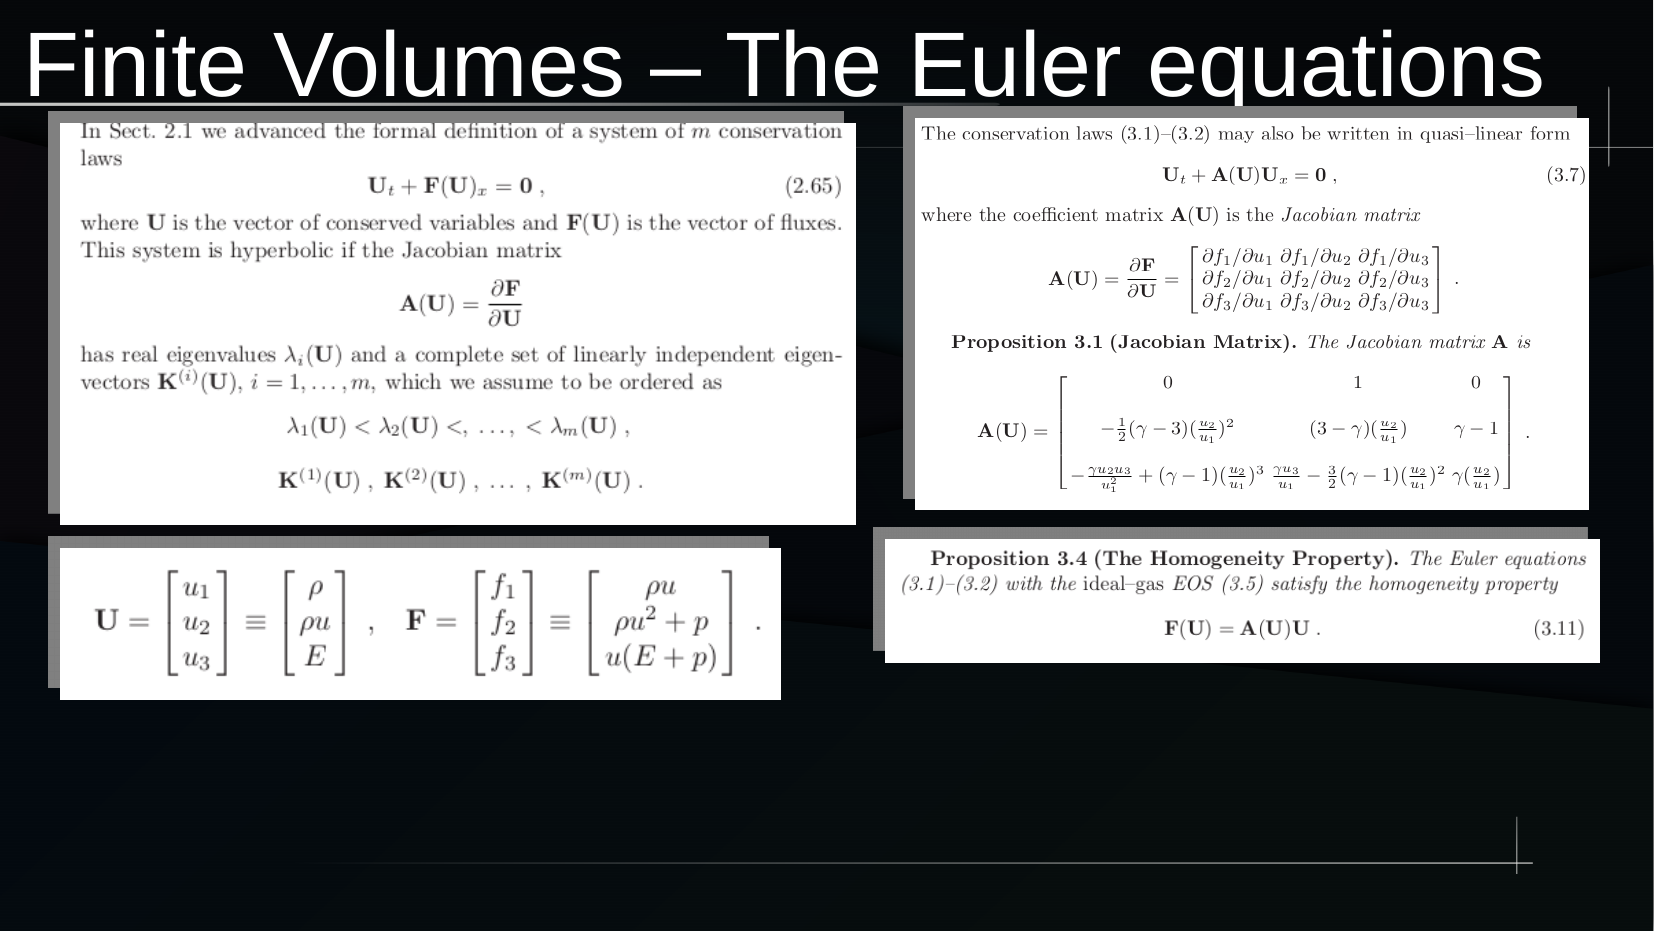

# Finite Volumes – The Euler equations